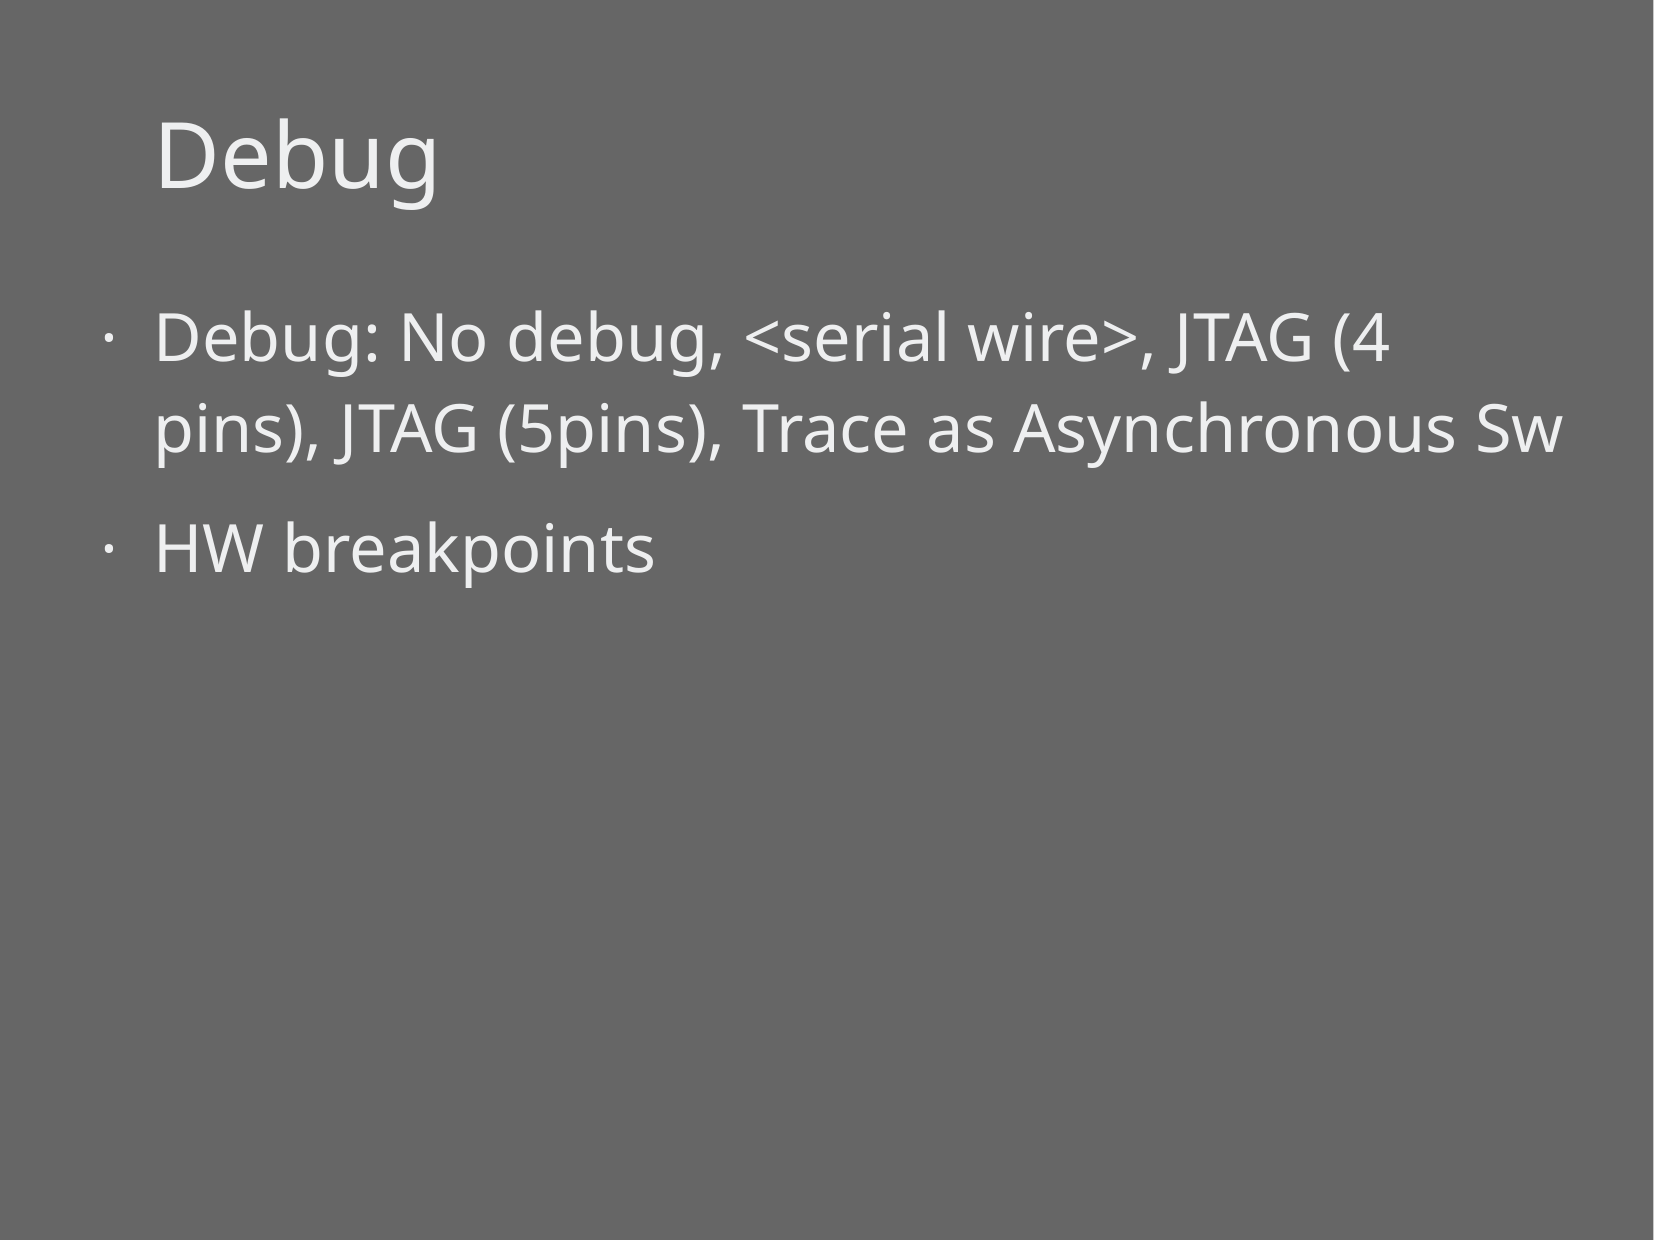

# Debug
Debug: No debug, <serial wire>, JTAG (4 pins), JTAG (5pins), Trace as Asynchronous Sw
HW breakpoints